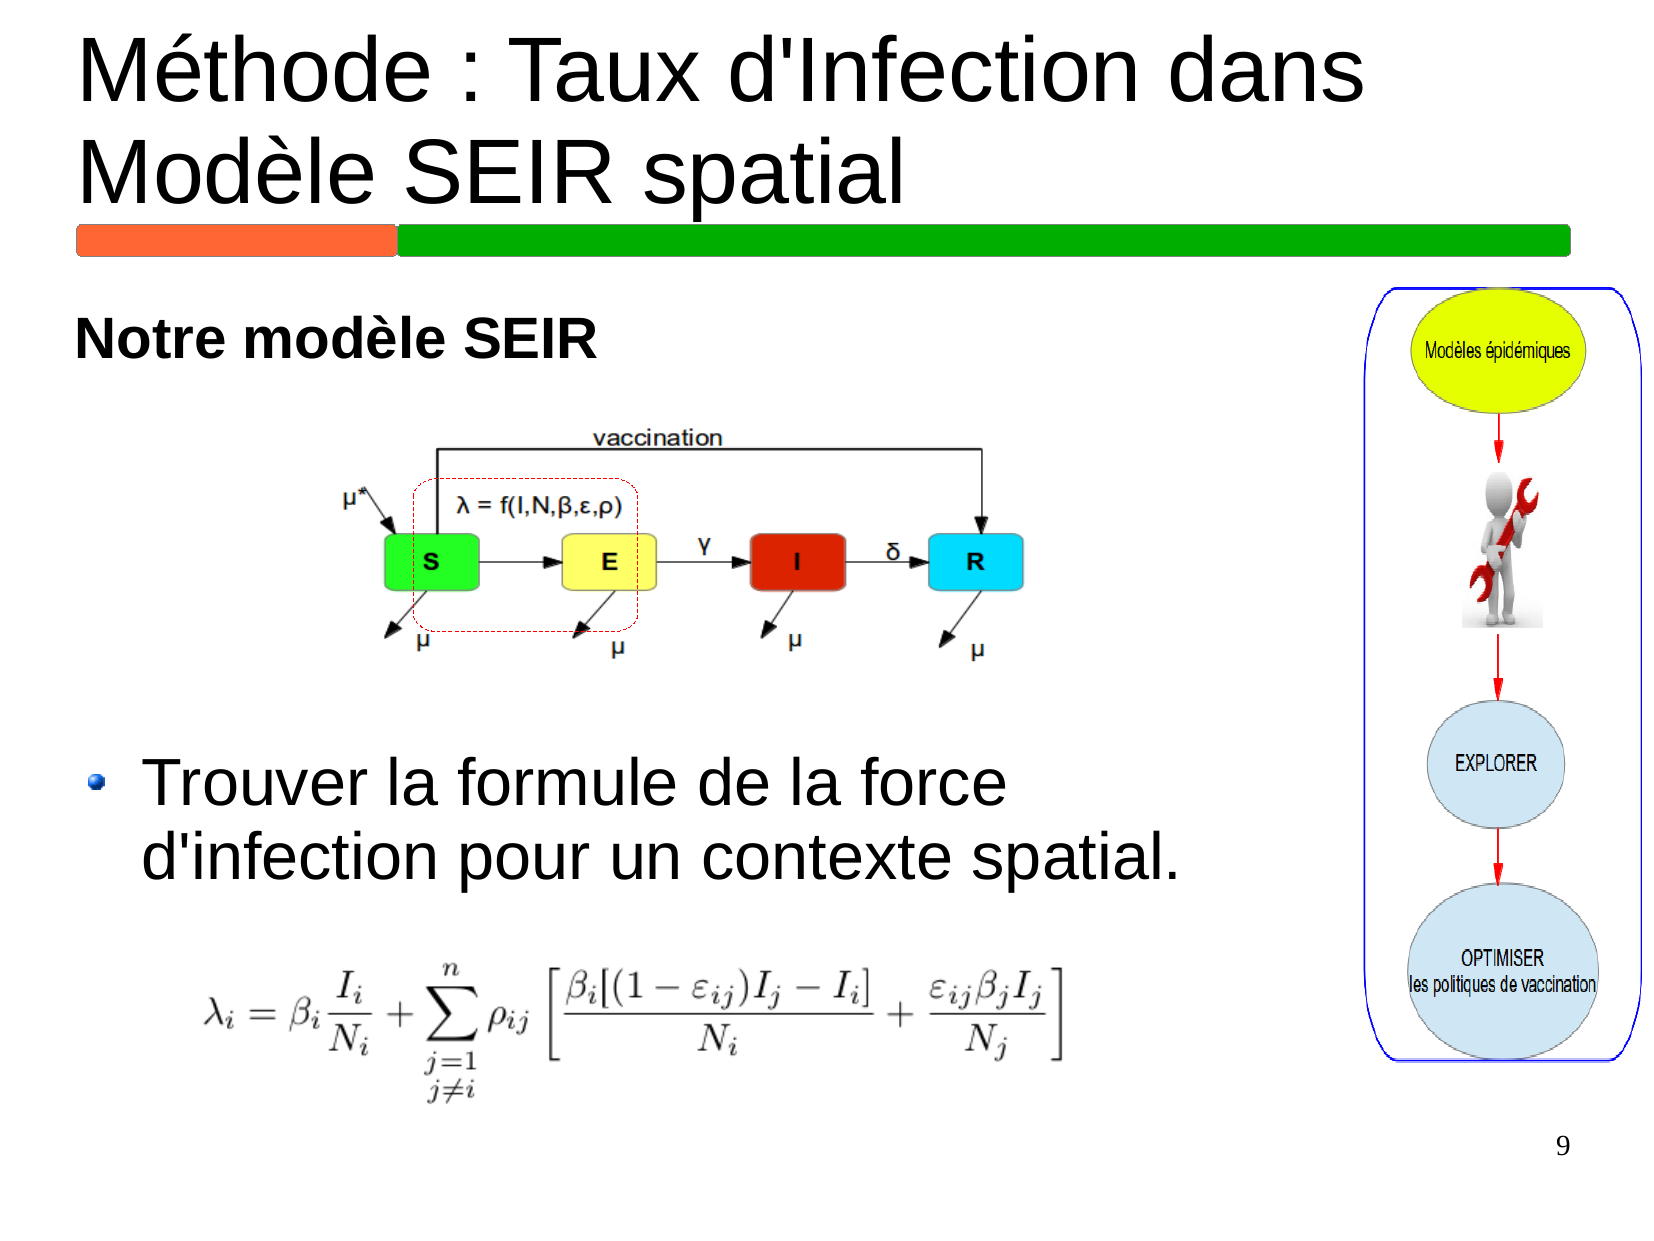

# Méthode : Taux d'Infection dans Modèle SEIR spatial
Notre modèle SEIR
Trouver la formule de la force d'infection pour un contexte spatial.
9